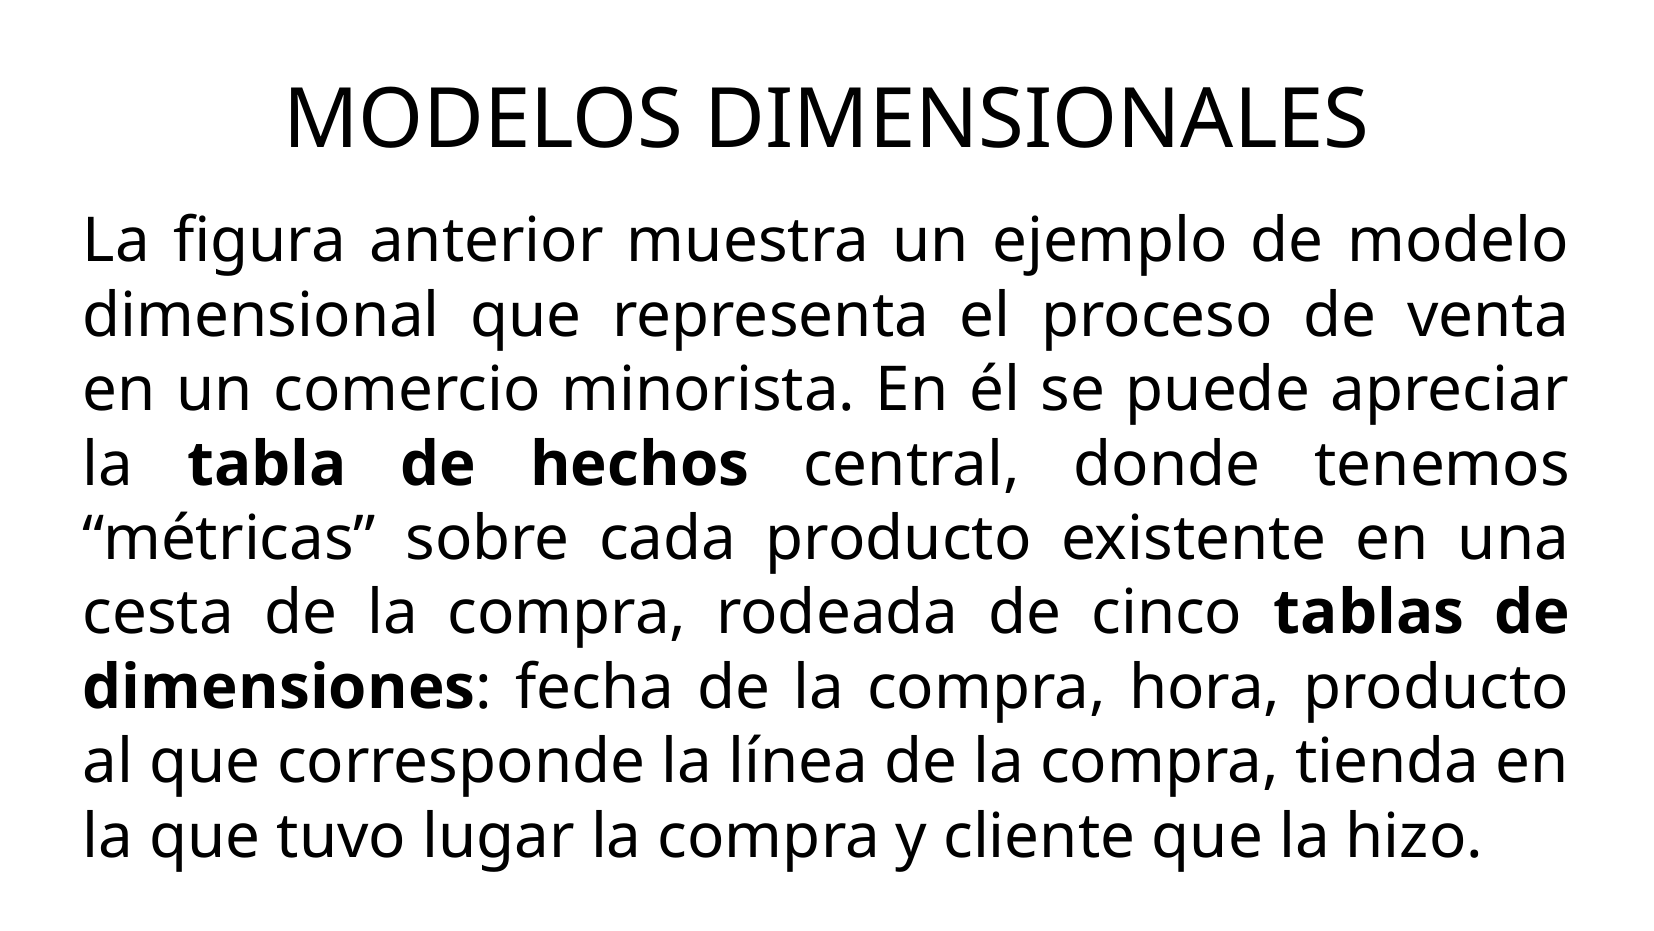

# MODELOS DIMENSIONALES
La figura anterior muestra un ejemplo de modelo dimensional que representa el proceso de venta en un comercio minorista. En él se puede apreciar la tabla de hechos central, donde tenemos “métricas” sobre cada producto existente en una cesta de la compra, rodeada de cinco tablas de dimensiones: fecha de la compra, hora, producto al que corresponde la línea de la compra, tienda en la que tuvo lugar la compra y cliente que la hizo.